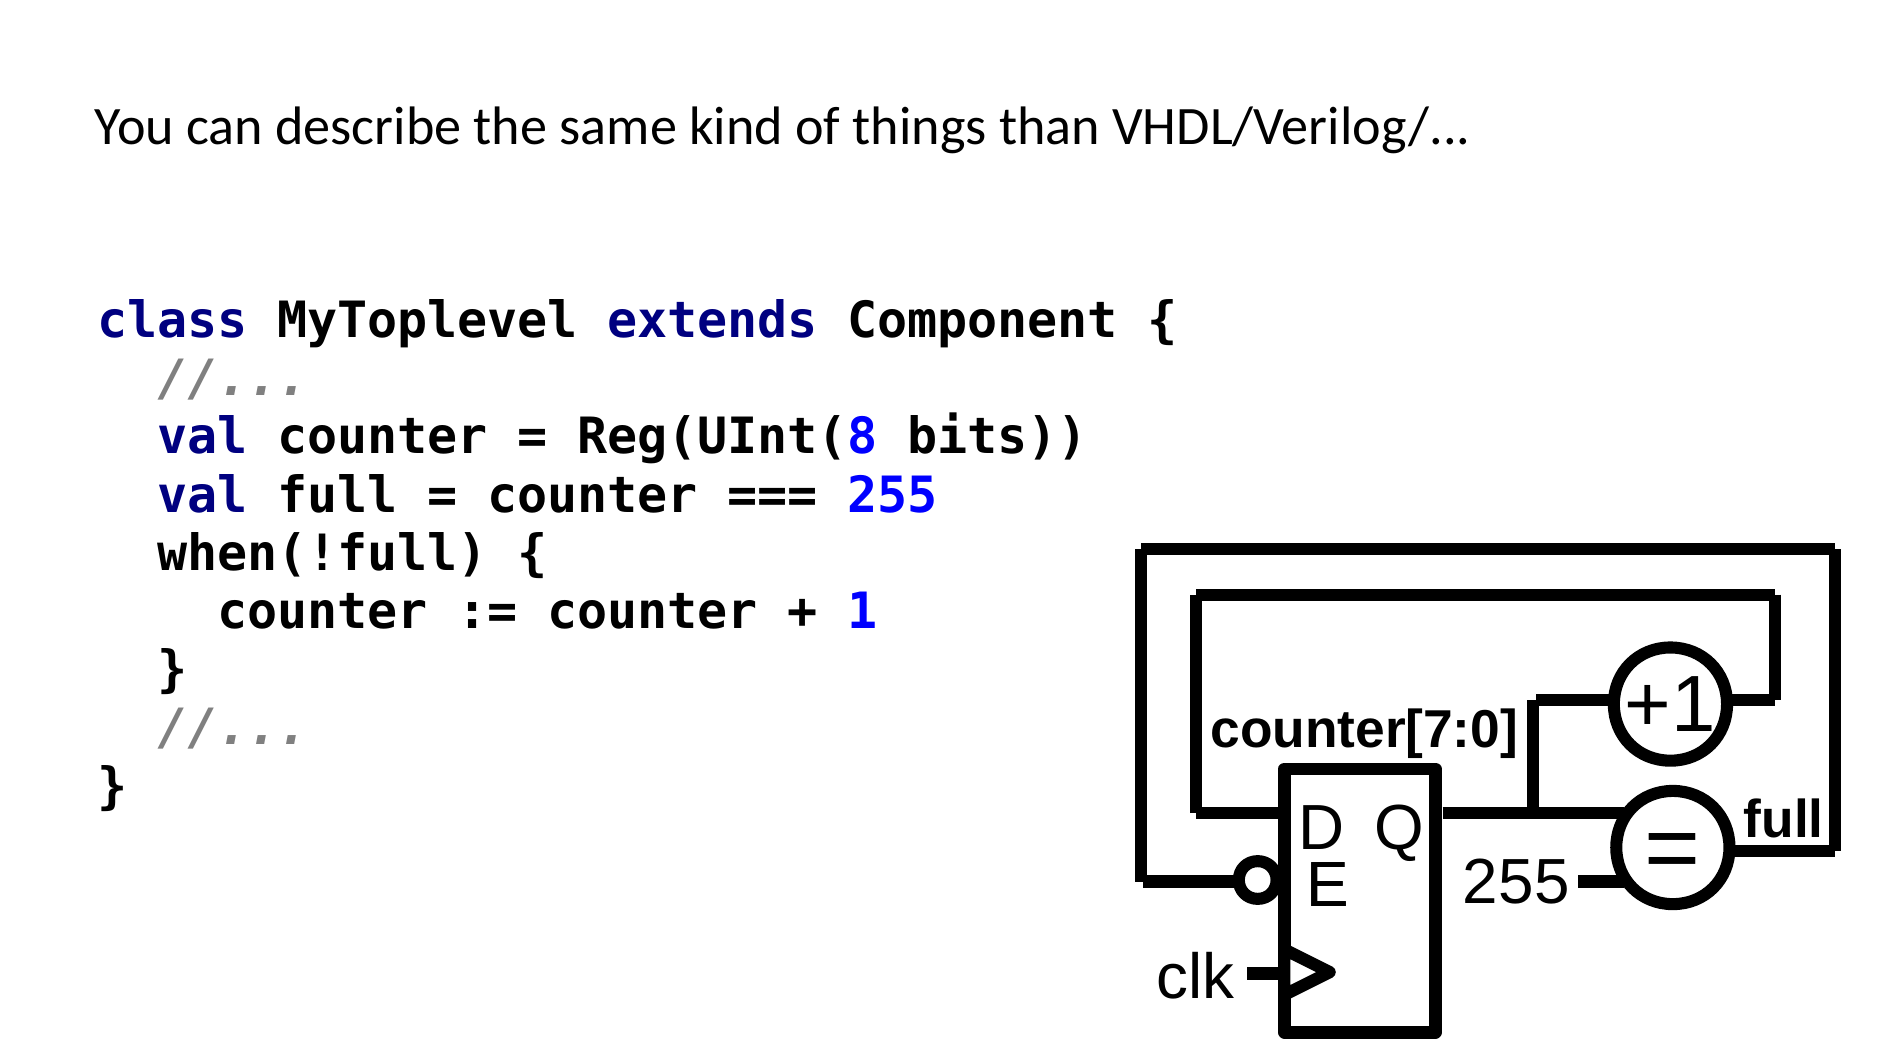

# You can describe the same kind of things than VHDL/Verilog/...
class MyToplevel extends Component {
 //...
 val counter = Reg(UInt(8 bits))
 val full = counter === 255
 when(!full) {
 counter := counter + 1
 }
 //...
}